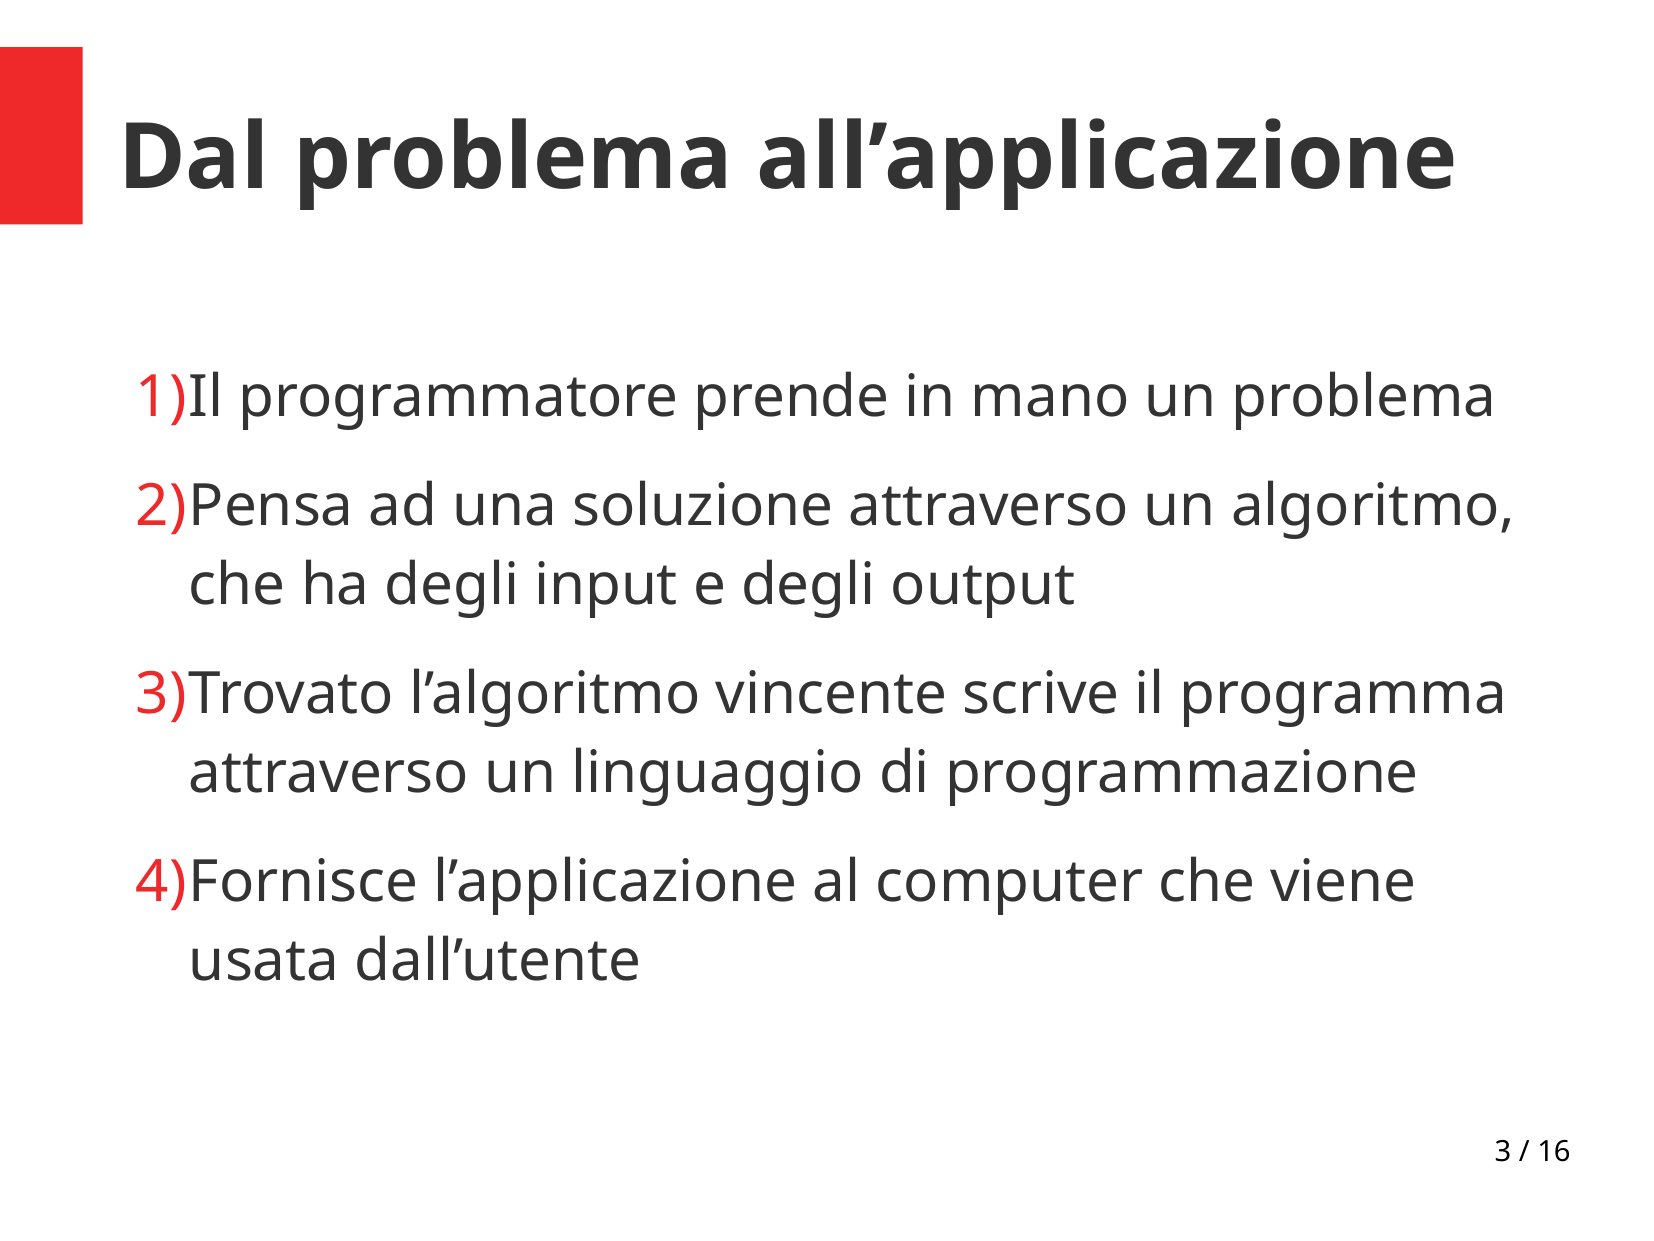

# Dal problema all’applicazione
Il programmatore prende in mano un problema
Pensa ad una soluzione attraverso un algoritmo, che ha degli input e degli output
Trovato l’algoritmo vincente scrive il programma attraverso un linguaggio di programmazione
Fornisce l’applicazione al computer che viene usata dall’utente
3